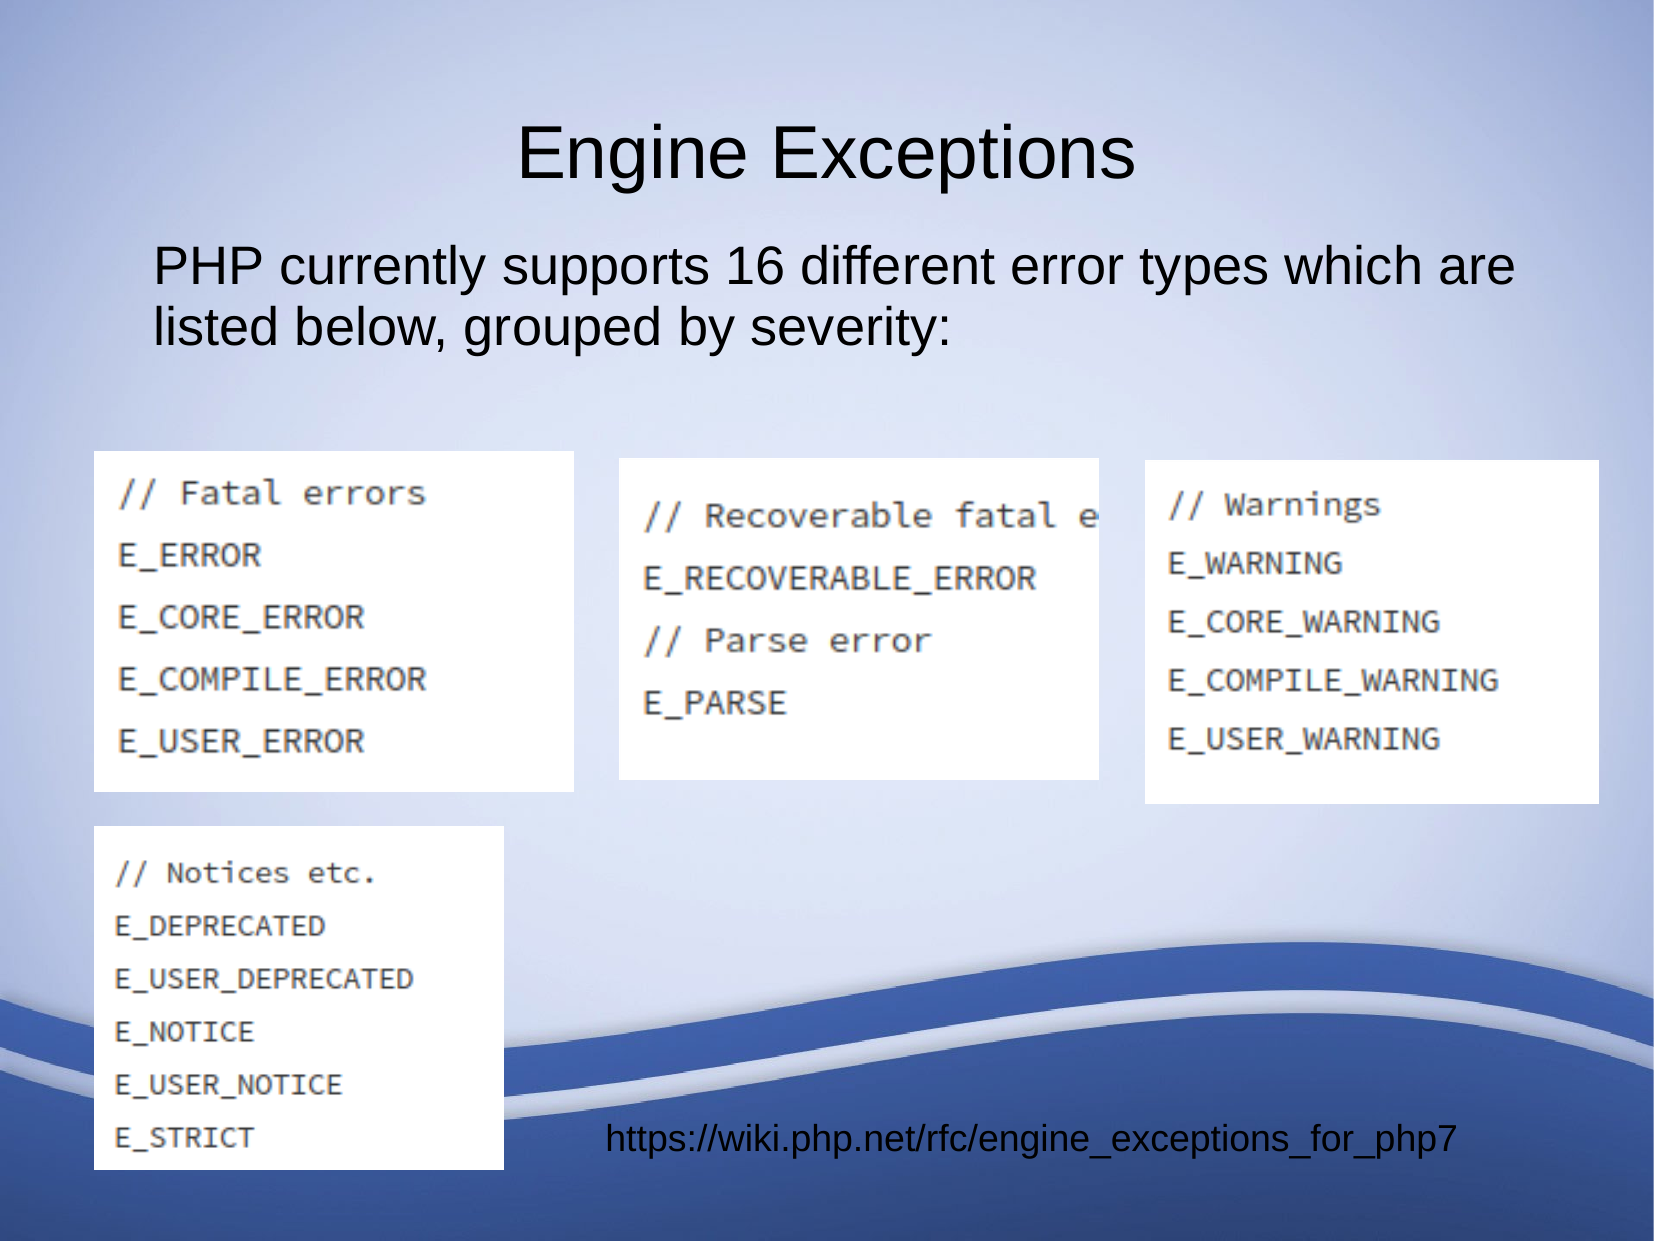

Engine Exceptions
# PHP currently supports 16 different error types which are listed below, grouped by severity:
https://wiki.php.net/rfc/engine_exceptions_for_php7